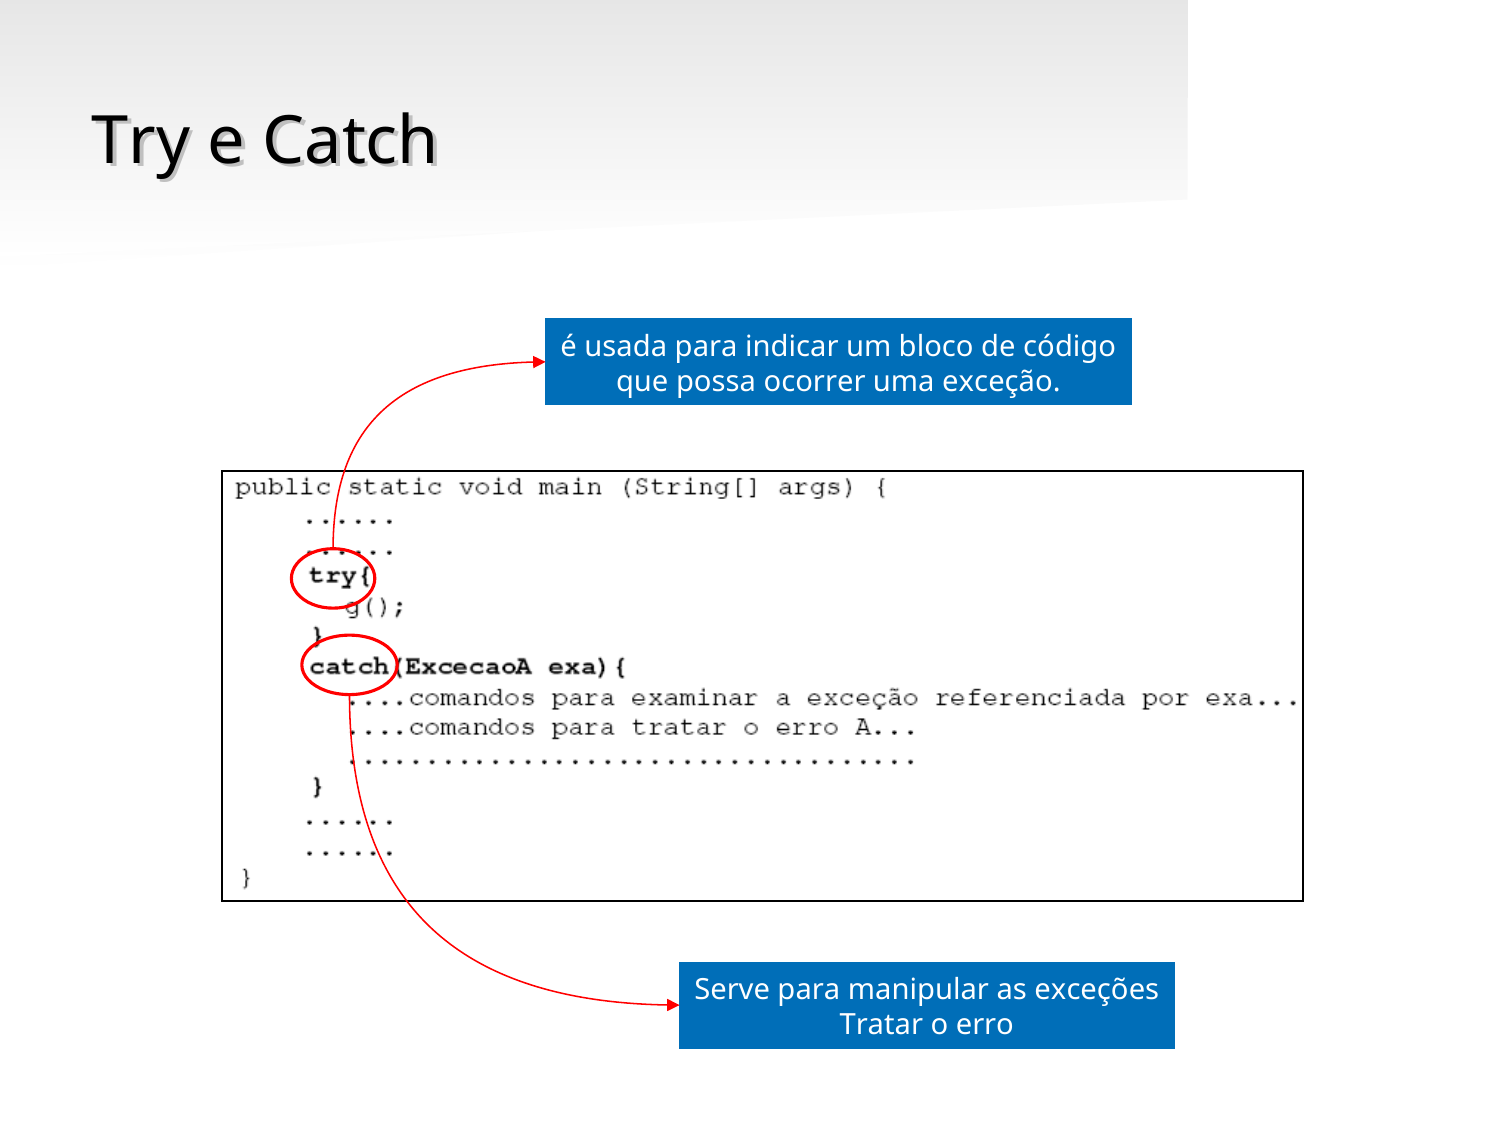

# Try e Catch
é usada para indicar um bloco de código
que possa ocorrer uma exceção.
Serve para manipular as exceções
Tratar o erro